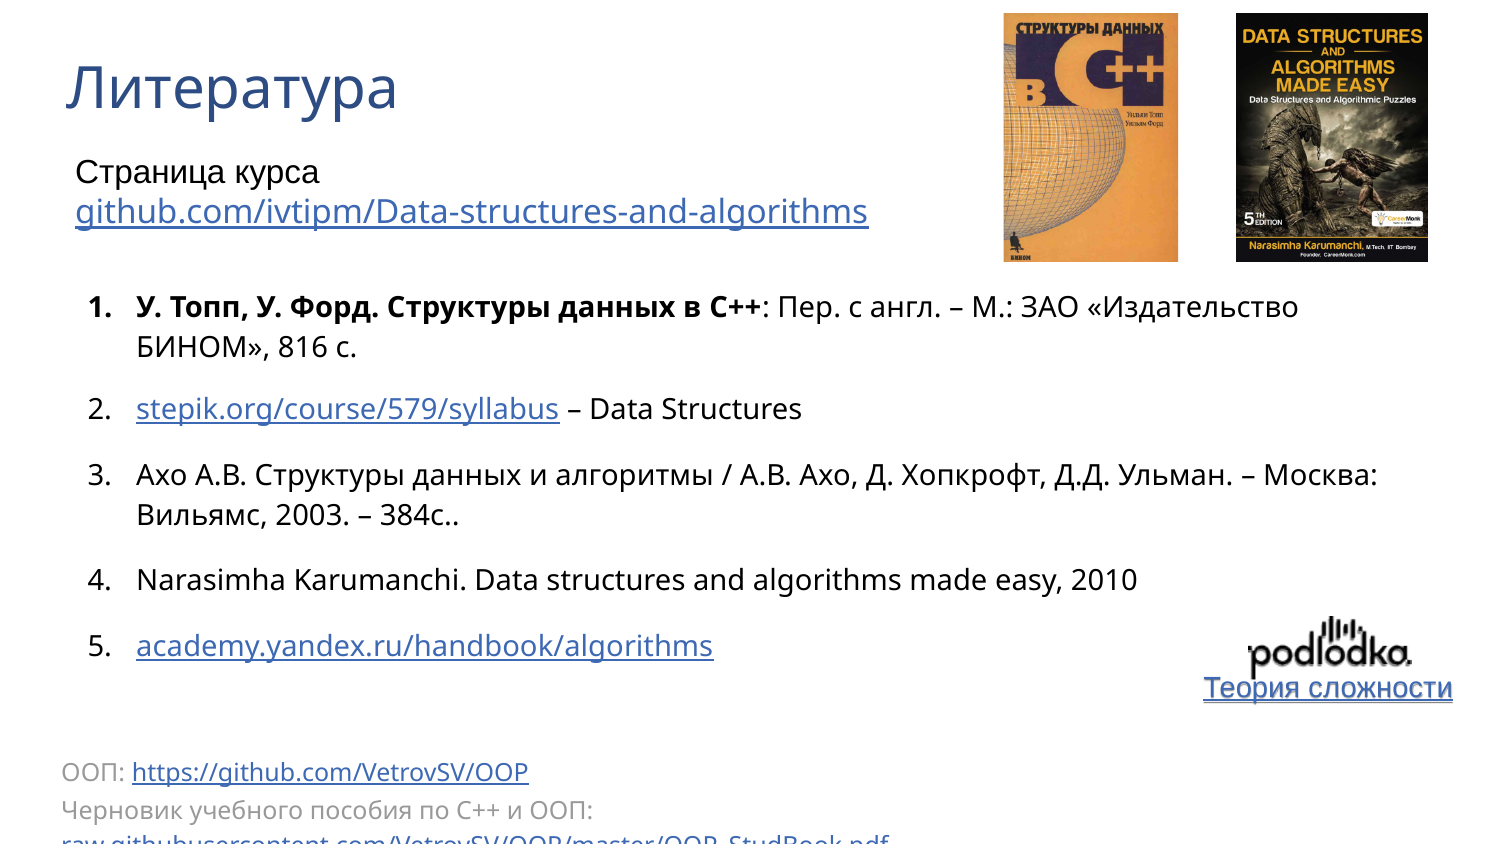

# Литература
Страница курса
github.com/ivtipm/Data-structures-and-algorithms
У. Топп, У. Форд. Структуры данных в С++: Пер. с англ. – М.: ЗАО «Издательство БИНОМ», 816 с.
stepik.org/course/579/syllabus – Data Structures
Ахо А.В. Структуры данных и алгоритмы / А.В. Ахо, Д. Хопкрофт, Д.Д. Ульман. – Москва: Вильямс, 2003. – 384с..
Narasimha Karumanchi. Data structures and algorithms made easy, 2010
academy.yandex.ru/handbook/algorithms
ООП: https://github.com/VetrovSV/OOP
Черновик учебного пособия по С++ и ООП: raw.githubusercontent.com/VetrovSV/OOP/master/OOP_StudBook.pdf
Теория сложности